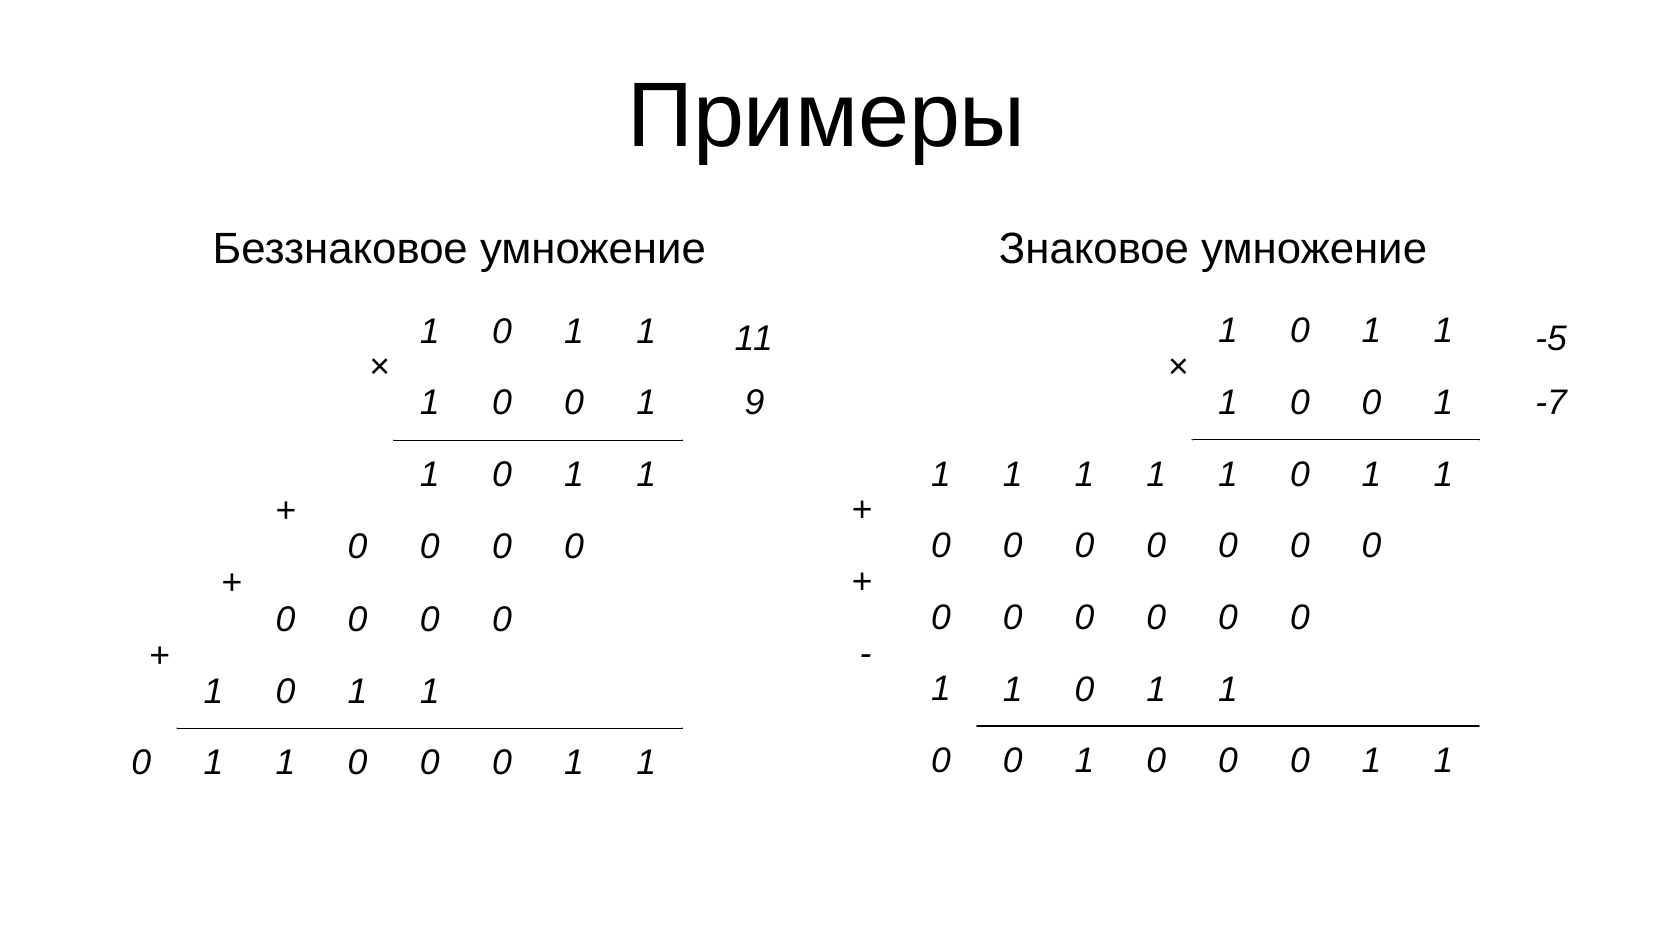

# Примеры
| Беззнаковое умножение | Знаковое умножение |
| --- | --- |
| | |